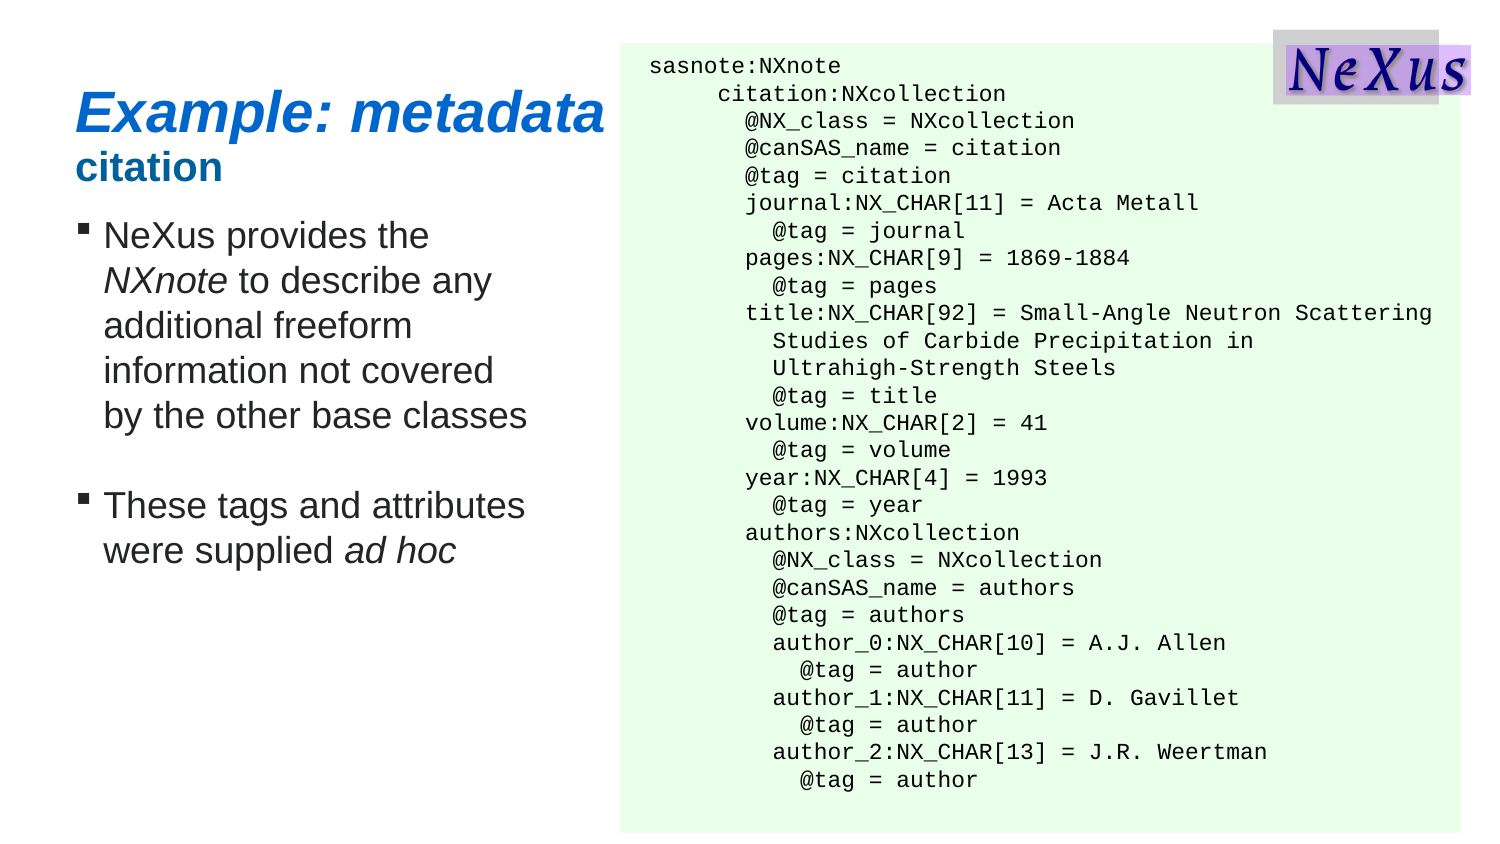

Example: metadata
 sasnote:NXnote
 citation:NXcollection
 @NX_class = NXcollection
 @canSAS_name = citation
 @tag = citation
 journal:NX_CHAR[11] = Acta Metall
 @tag = journal
 pages:NX_CHAR[9] = 1869-1884
 @tag = pages
 title:NX_CHAR[92] = Small-Angle Neutron Scattering
 Studies of Carbide Precipitation in
 Ultrahigh-Strength Steels
 @tag = title
 volume:NX_CHAR[2] = 41
 @tag = volume
 year:NX_CHAR[4] = 1993
 @tag = year
 authors:NXcollection
 @NX_class = NXcollection
 @canSAS_name = authors
 @tag = authors
 author_0:NX_CHAR[10] = A.J. Allen
 @tag = author
 author_1:NX_CHAR[11] = D. Gavillet
 @tag = author
 author_2:NX_CHAR[13] = J.R. Weertman
 @tag = author
citation
NeXus provides the NXnote to describe any additional freeform information not covered by the other base classes
These tags and attributes were supplied ad hoc